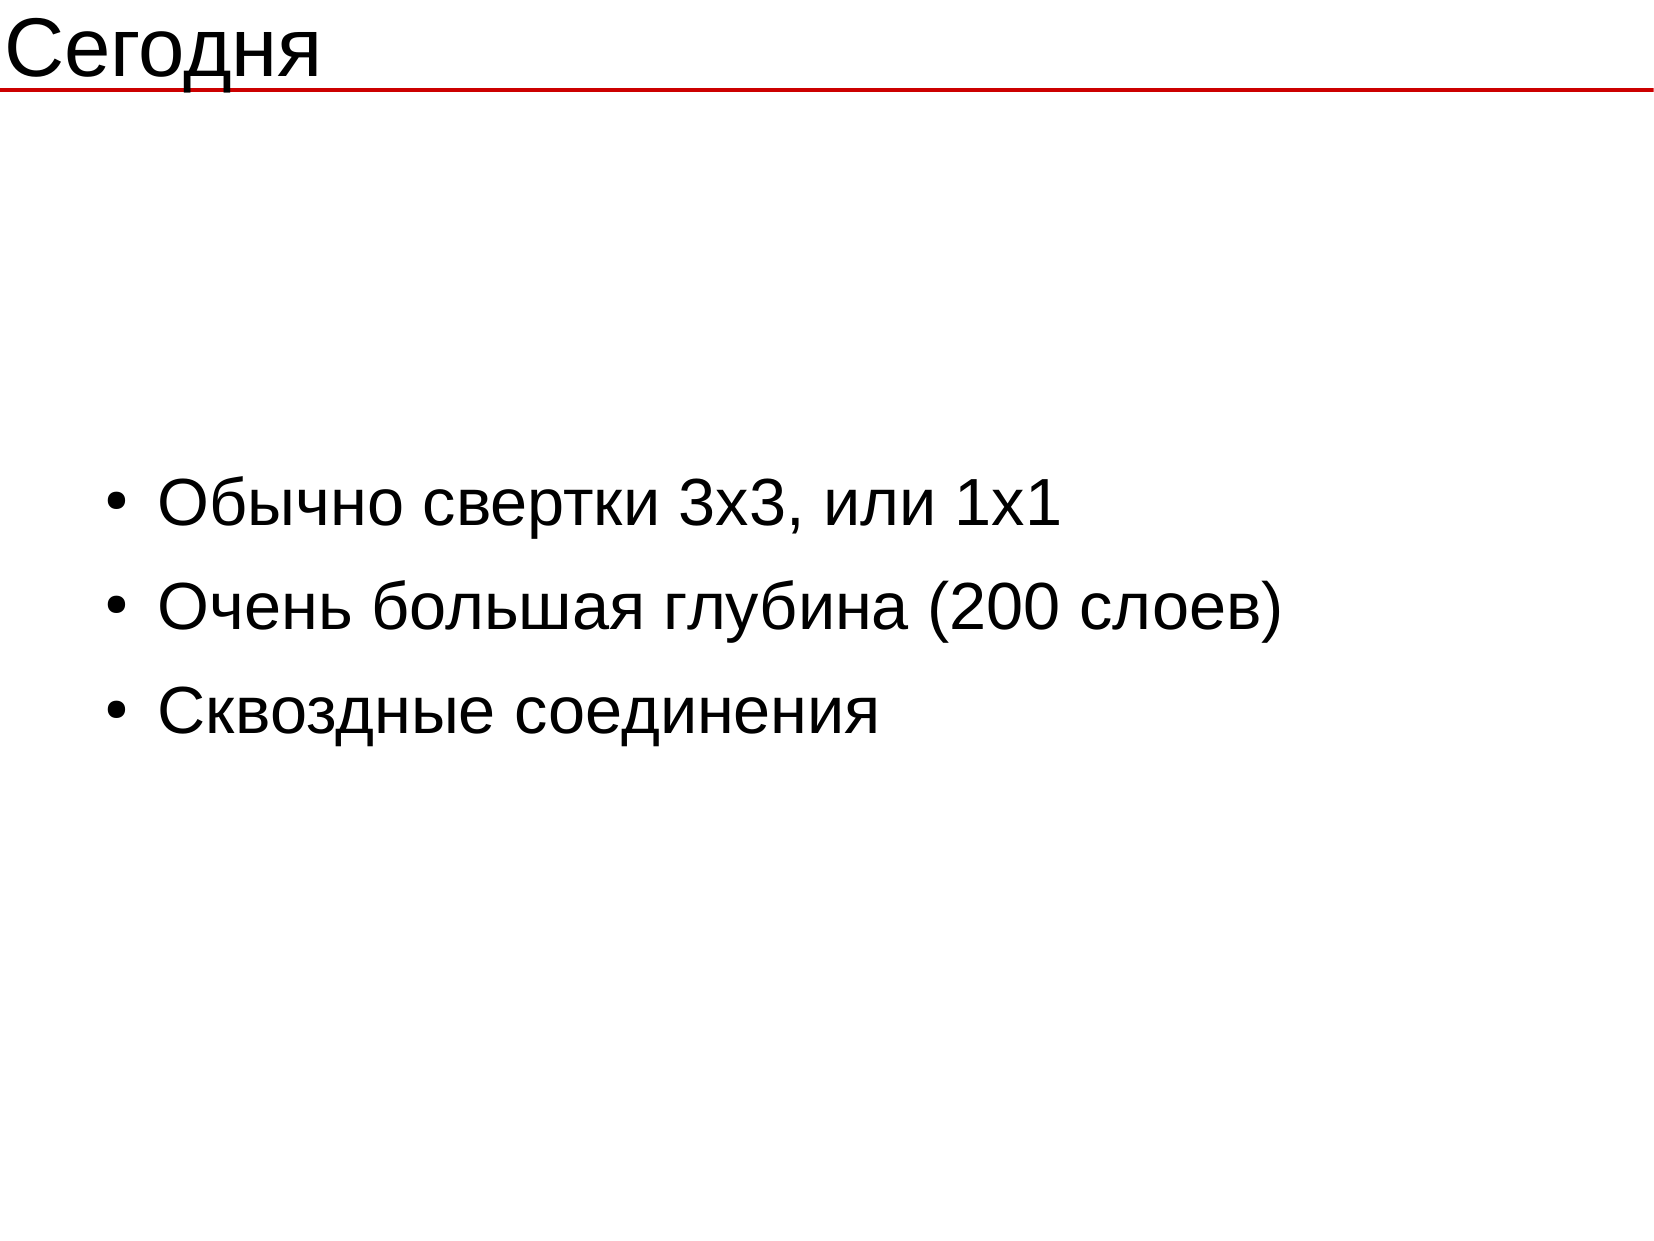

# Сегодня
Обычно свертки 3х3, или 1х1
Очень большая глубина (200 слоев)
Сквоздные соединения